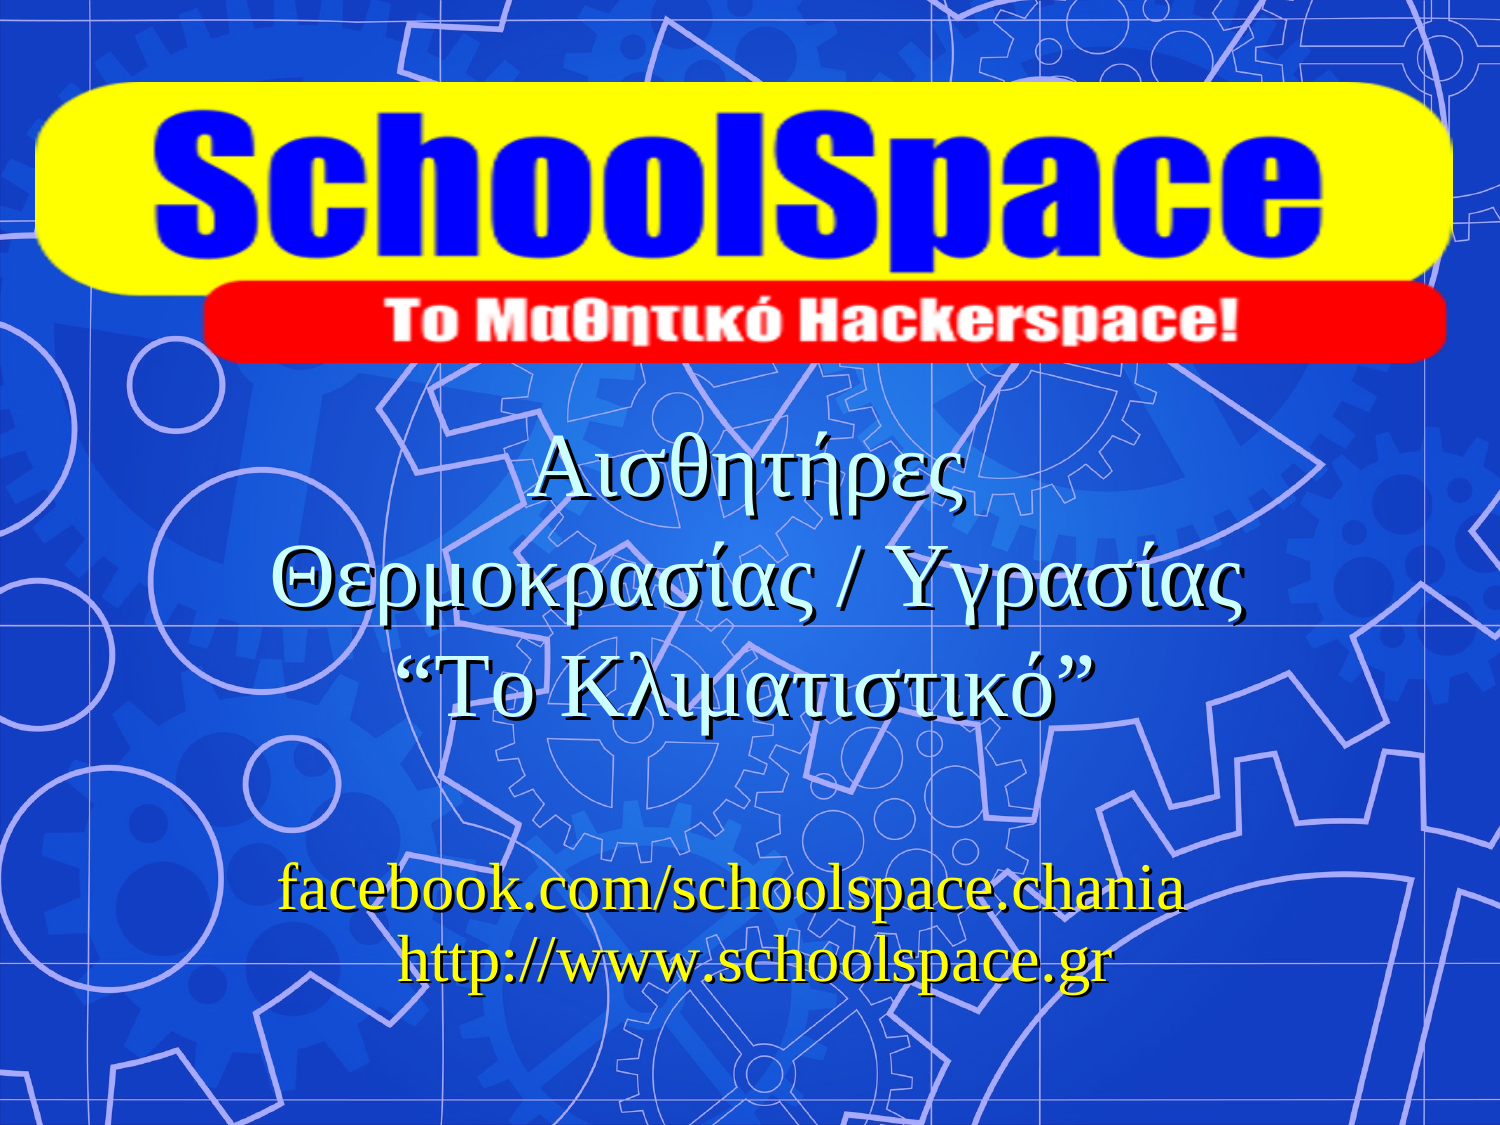

Αισθητήρες
 Θερμοκρασίας / Υγρασίας
“Το Κλιματιστικό”
facebook.com/schoolspace.chania
# http://www.schoolspace.gr